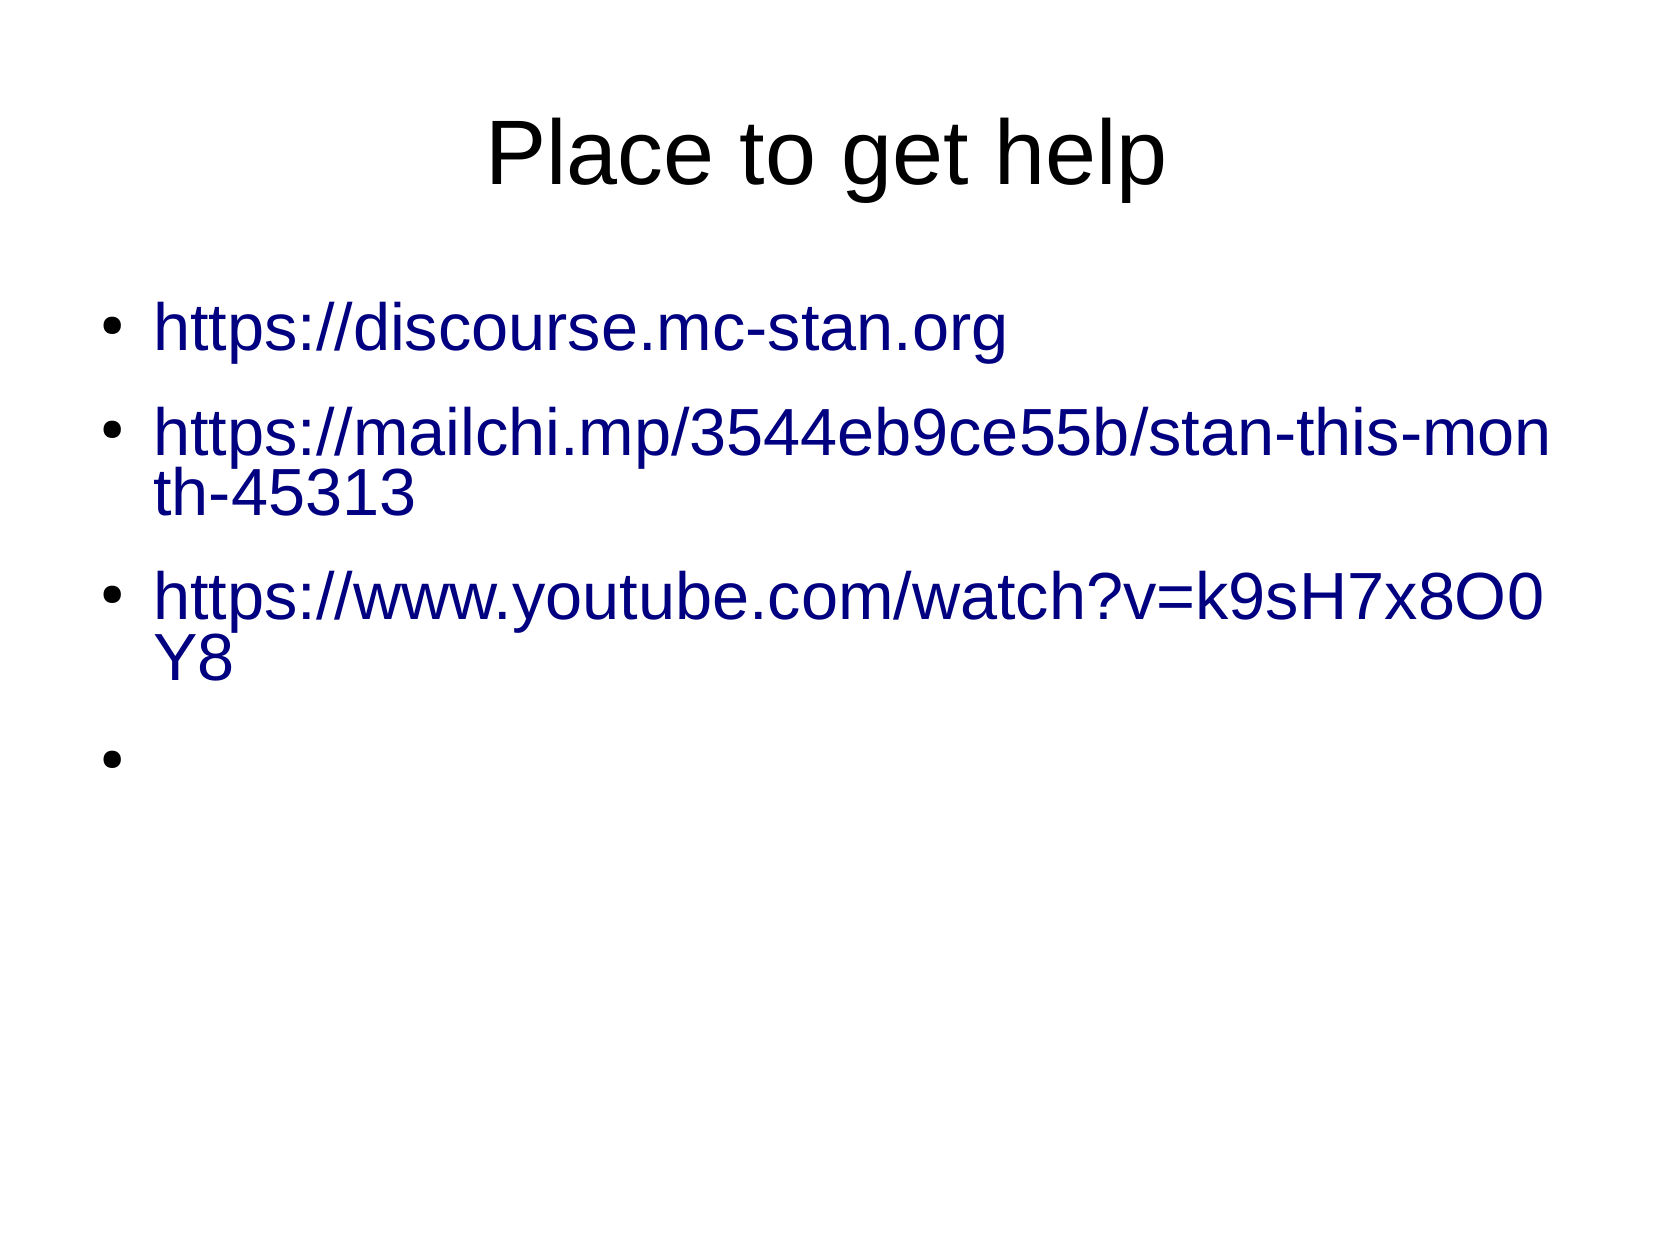

# Place to get help
https://discourse.mc-stan.org
https://mailchi.mp/3544eb9ce55b/stan-this-month-45313
https://www.youtube.com/watch?v=k9sH7x8O0Y8